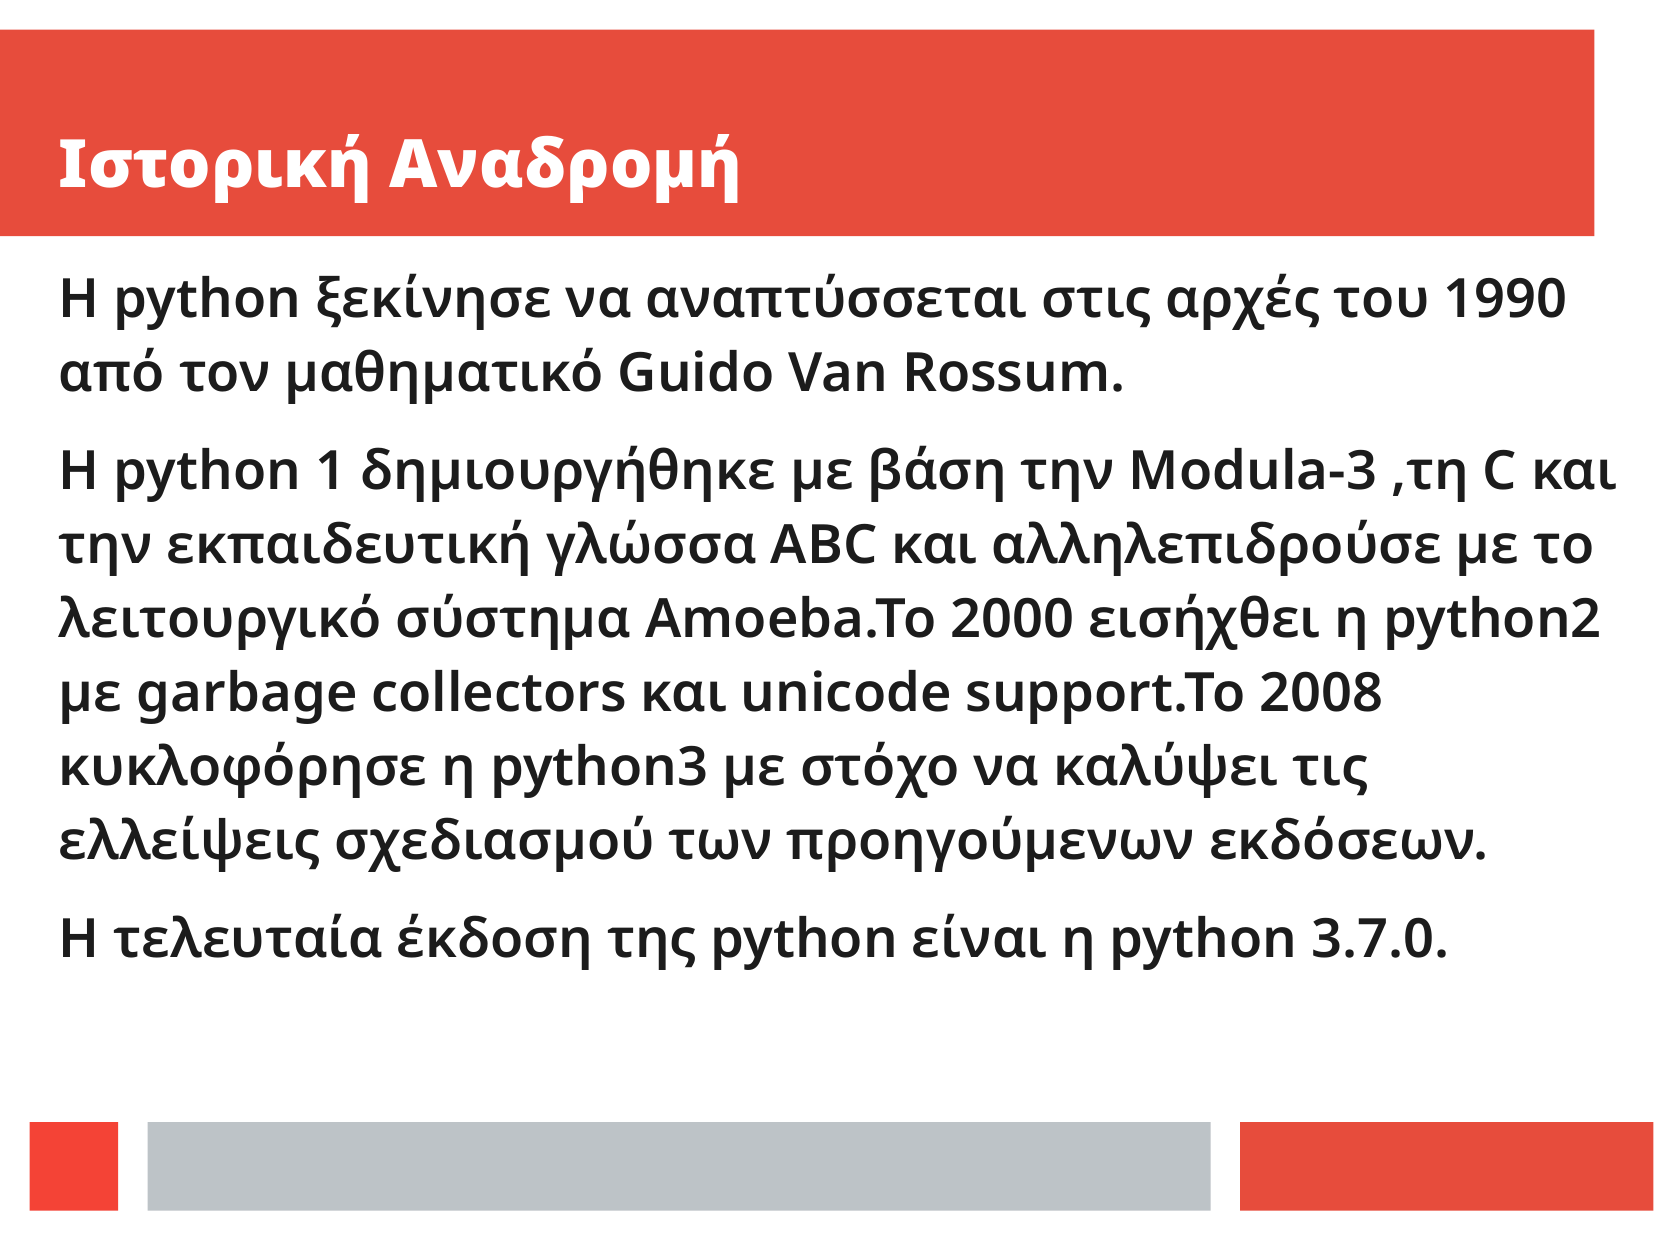

# Ιστορική Αναδρομή
Η python ξεκίνησε να αναπτύσσεται στις αρχές του 1990 από τον μαθηματικό Guido Van Rossum.
H python 1 δημιουργήθηκε με βάση την Μοdula-3 ,τη C και την εκπαιδευτική γλώσσα ΑΒC και αλληλεπιδρούσε με το λειτουργικό σύστημα Αmoeba.To 2000 εισήχθει η python2 με garbage collectors και unicode support.To 2008 κυκλοφόρησε η python3 με στόχο να καλύψει τις ελλείψεις σχεδιασμού των προηγούμενων εκδόσεων.
H τελευταία έκδοση της python είναι η python 3.7.0.